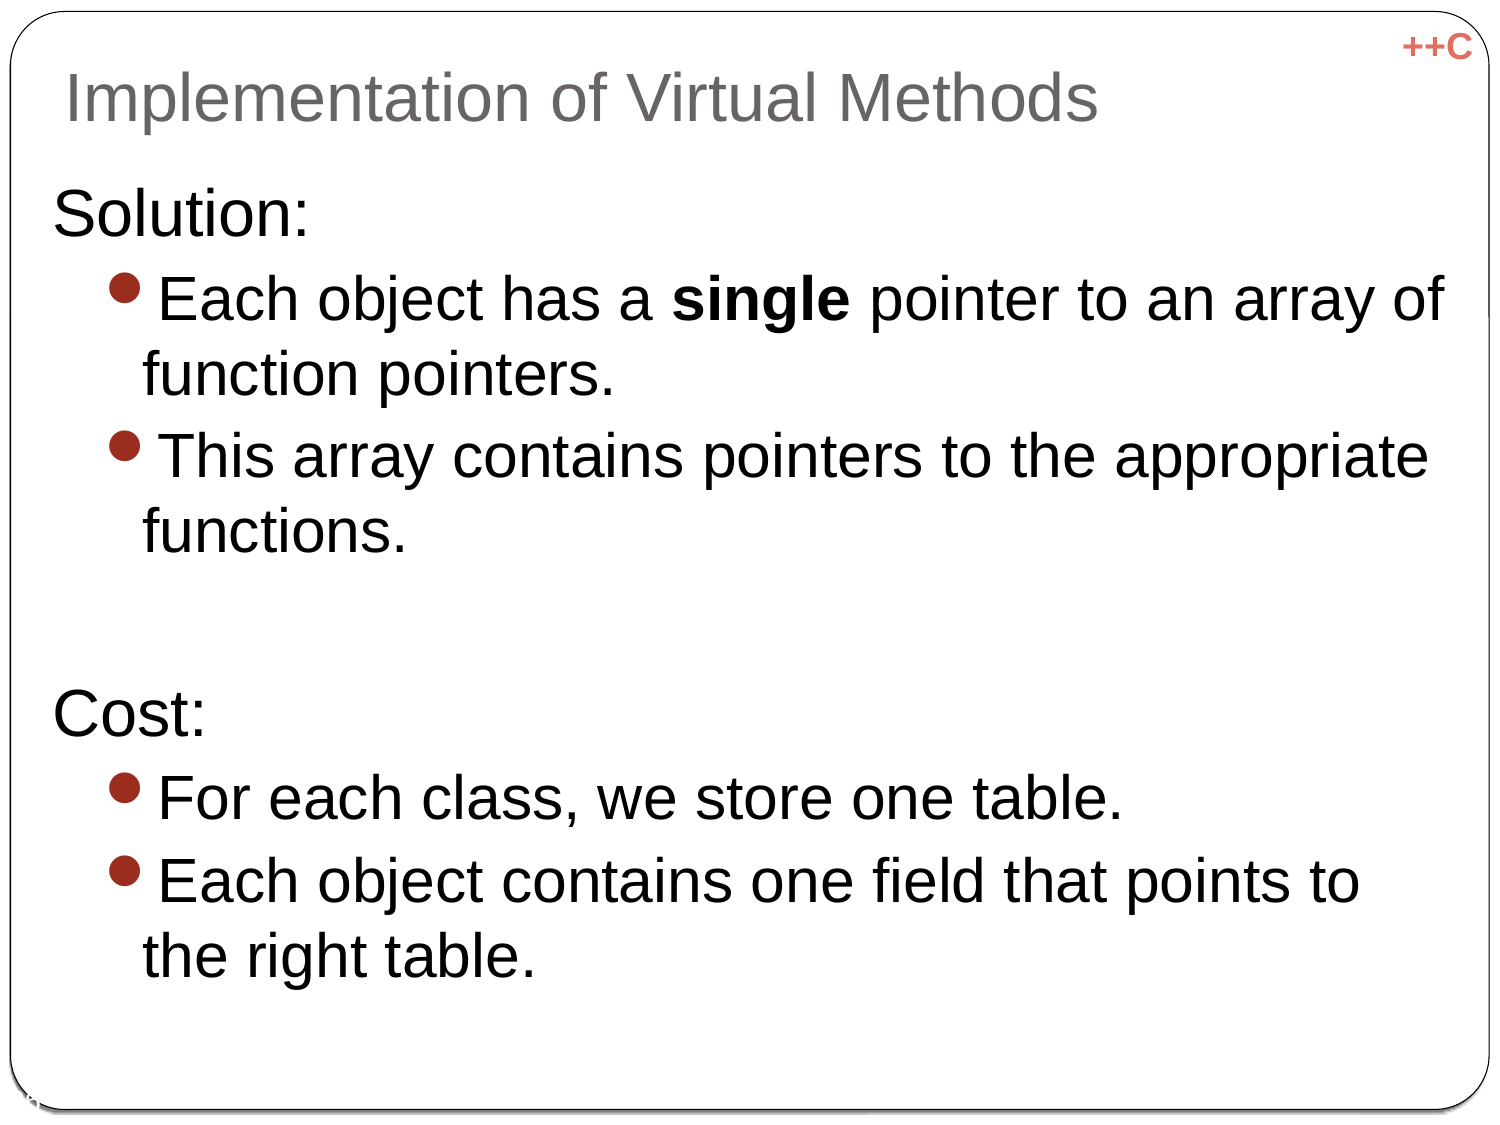

# Implementation of Virtual Methods
Solution:
Each object has a single pointer to an array of function pointers.
This array contains pointers to the appropriate functions.
Cost:
For each class, we store one table.
Each object contains one field that points to the right table.